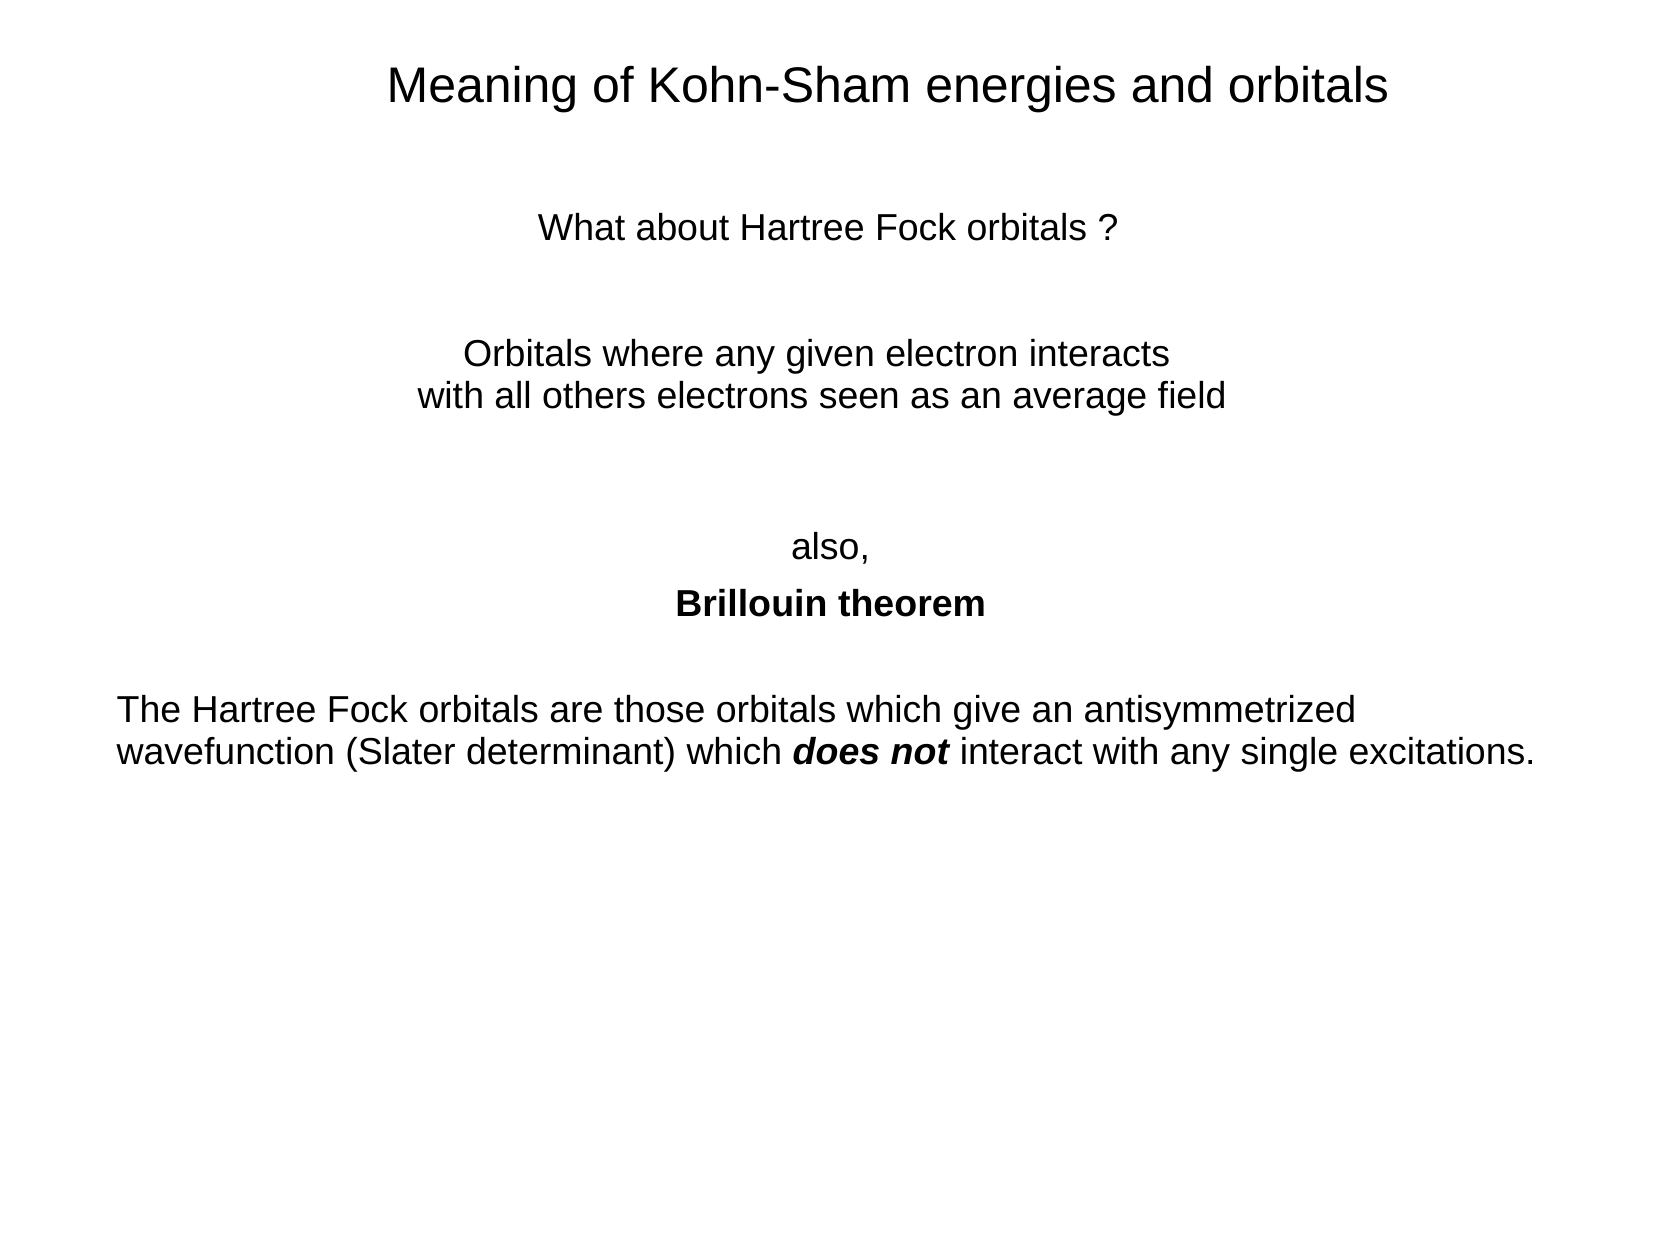

Meaning of Kohn-Sham energies and orbitals
What about Hartree Fock orbitals ?
Orbitals where any given electron interacts
with all others electrons seen as an average field
also,
Brillouin theorem
The Hartree Fock orbitals are those orbitals which give an antisymmetrized
wavefunction (Slater determinant) which does not interact with any single excitations.